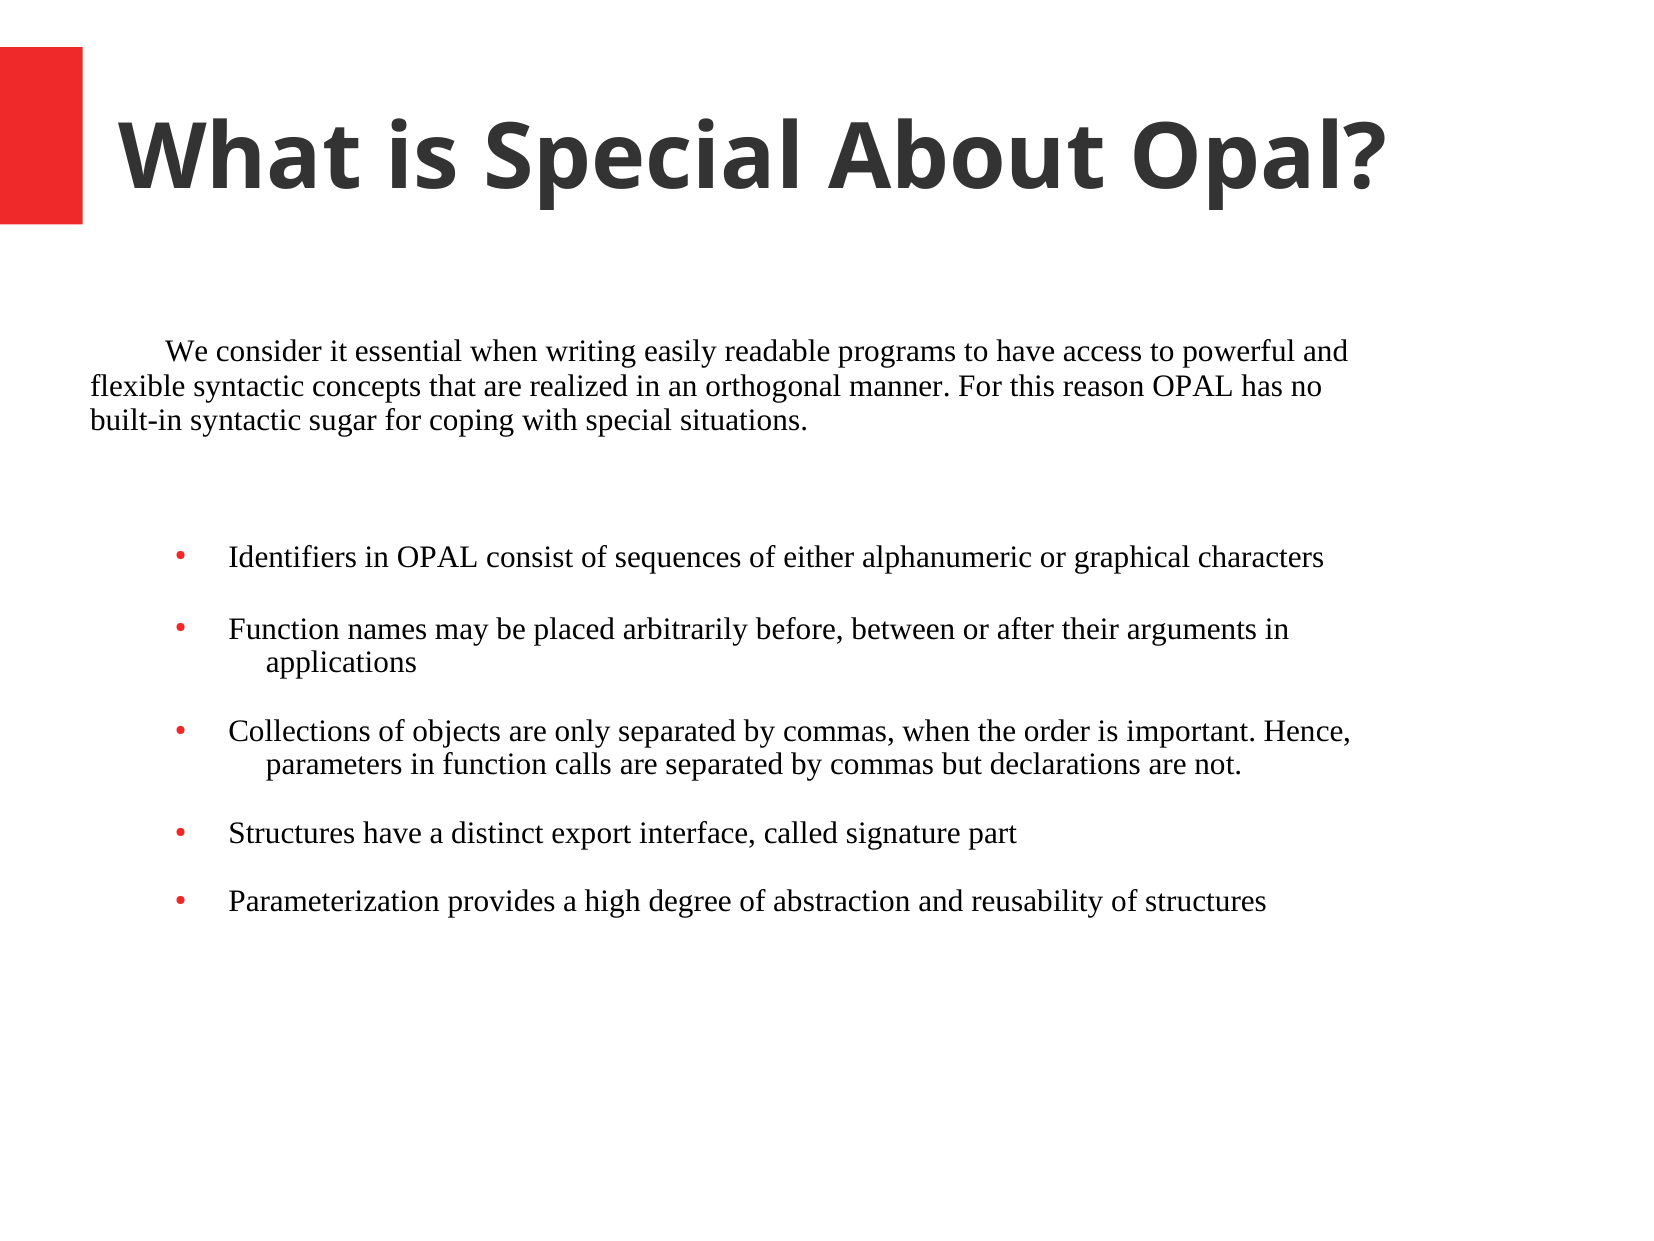

# What is Special About Opal?
 	We consider it essential when writing easily readable programs to have access to powerful and flexible syntactic concepts that are realized in an orthogonal manner. For this reason OPAL has no built-in syntactic sugar for coping with special situations.
Identifiers in OPAL consist of sequences of either alphanumeric or graphical characters
Function names may be placed arbitrarily before, between or after their arguments in applications
Collections of objects are only separated by commas, when the order is important. Hence, parameters in function calls are separated by commas but declarations are not.
Structures have a distinct export interface, called signature part
Parameterization provides a high degree of abstraction and reusability of structures